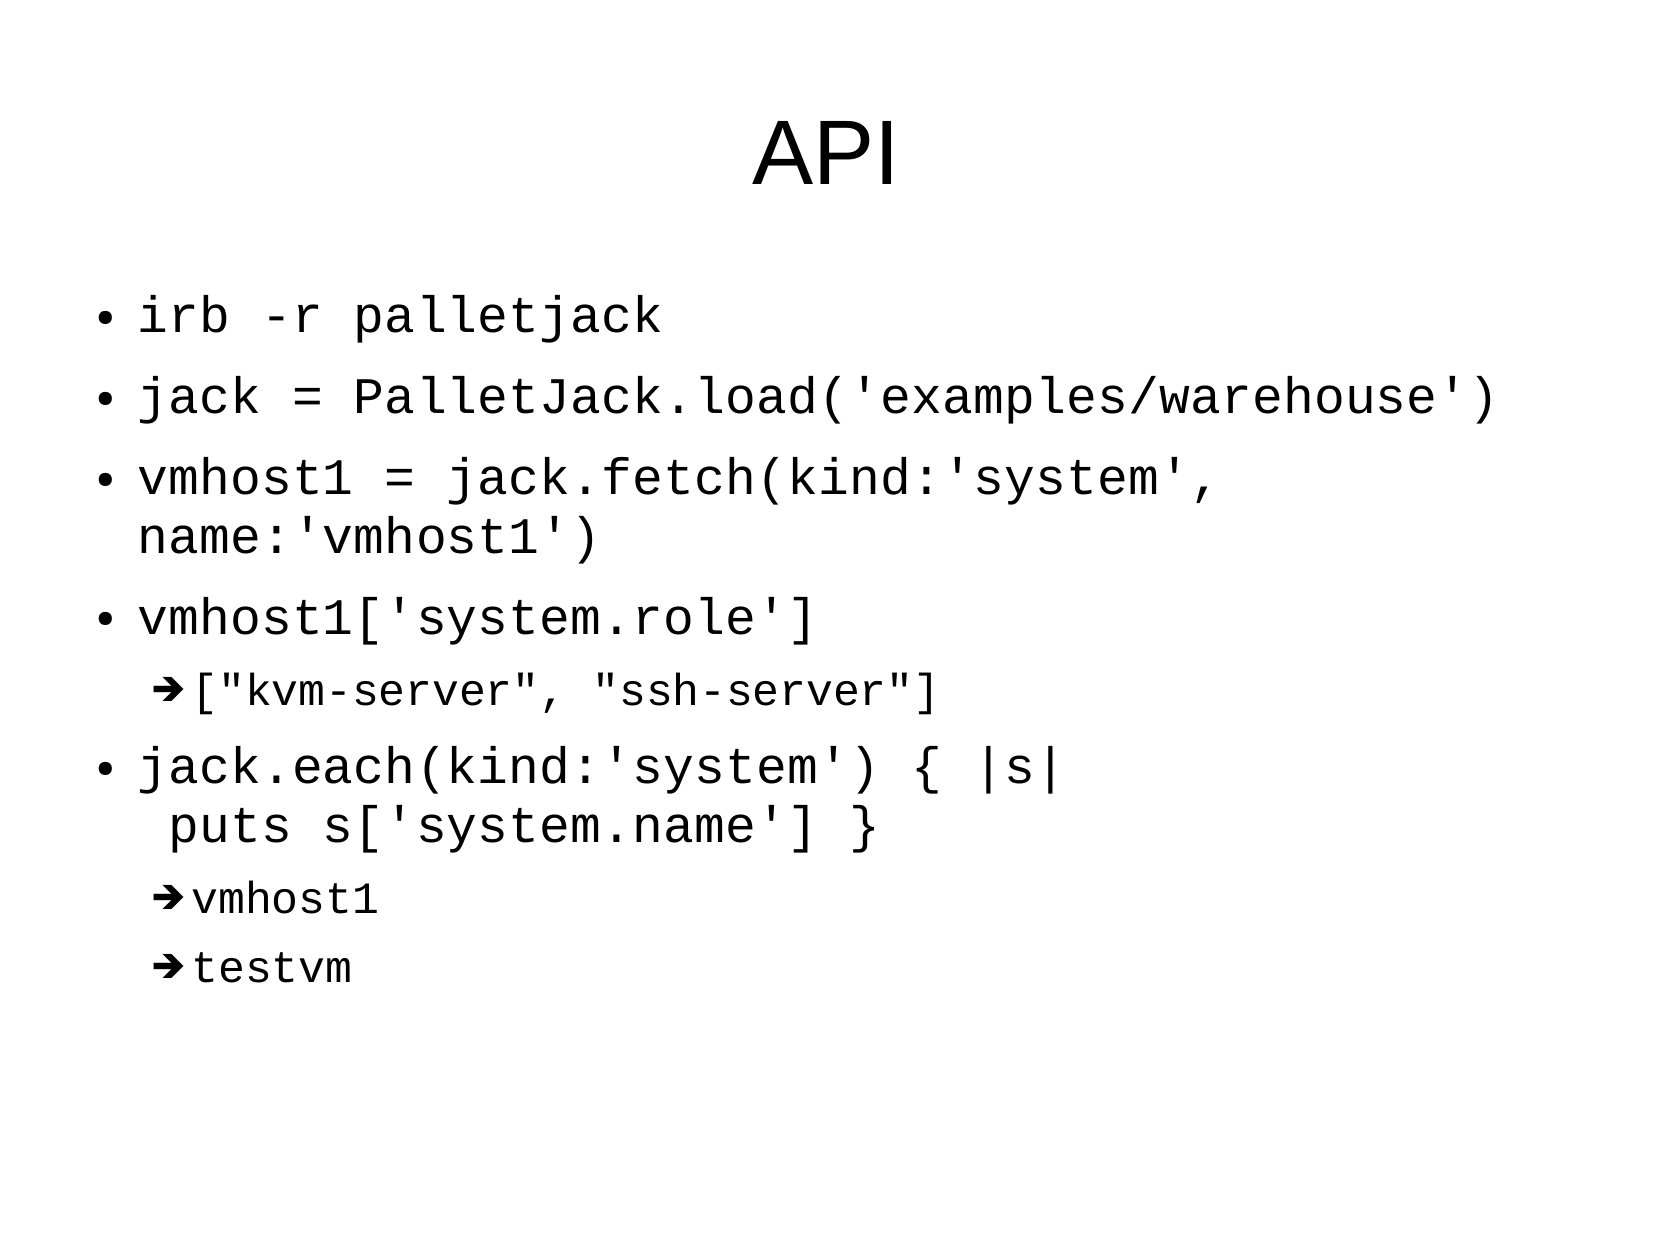

# API
irb -r palletjack
jack = PalletJack.load('examples/warehouse')
vmhost1 = jack.fetch(kind:'system', name:'vmhost1')
vmhost1['system.role']
["kvm-server", "ssh-server"]
jack.each(kind:'system') { |s|
 puts s['system.name'] }
vmhost1
testvm